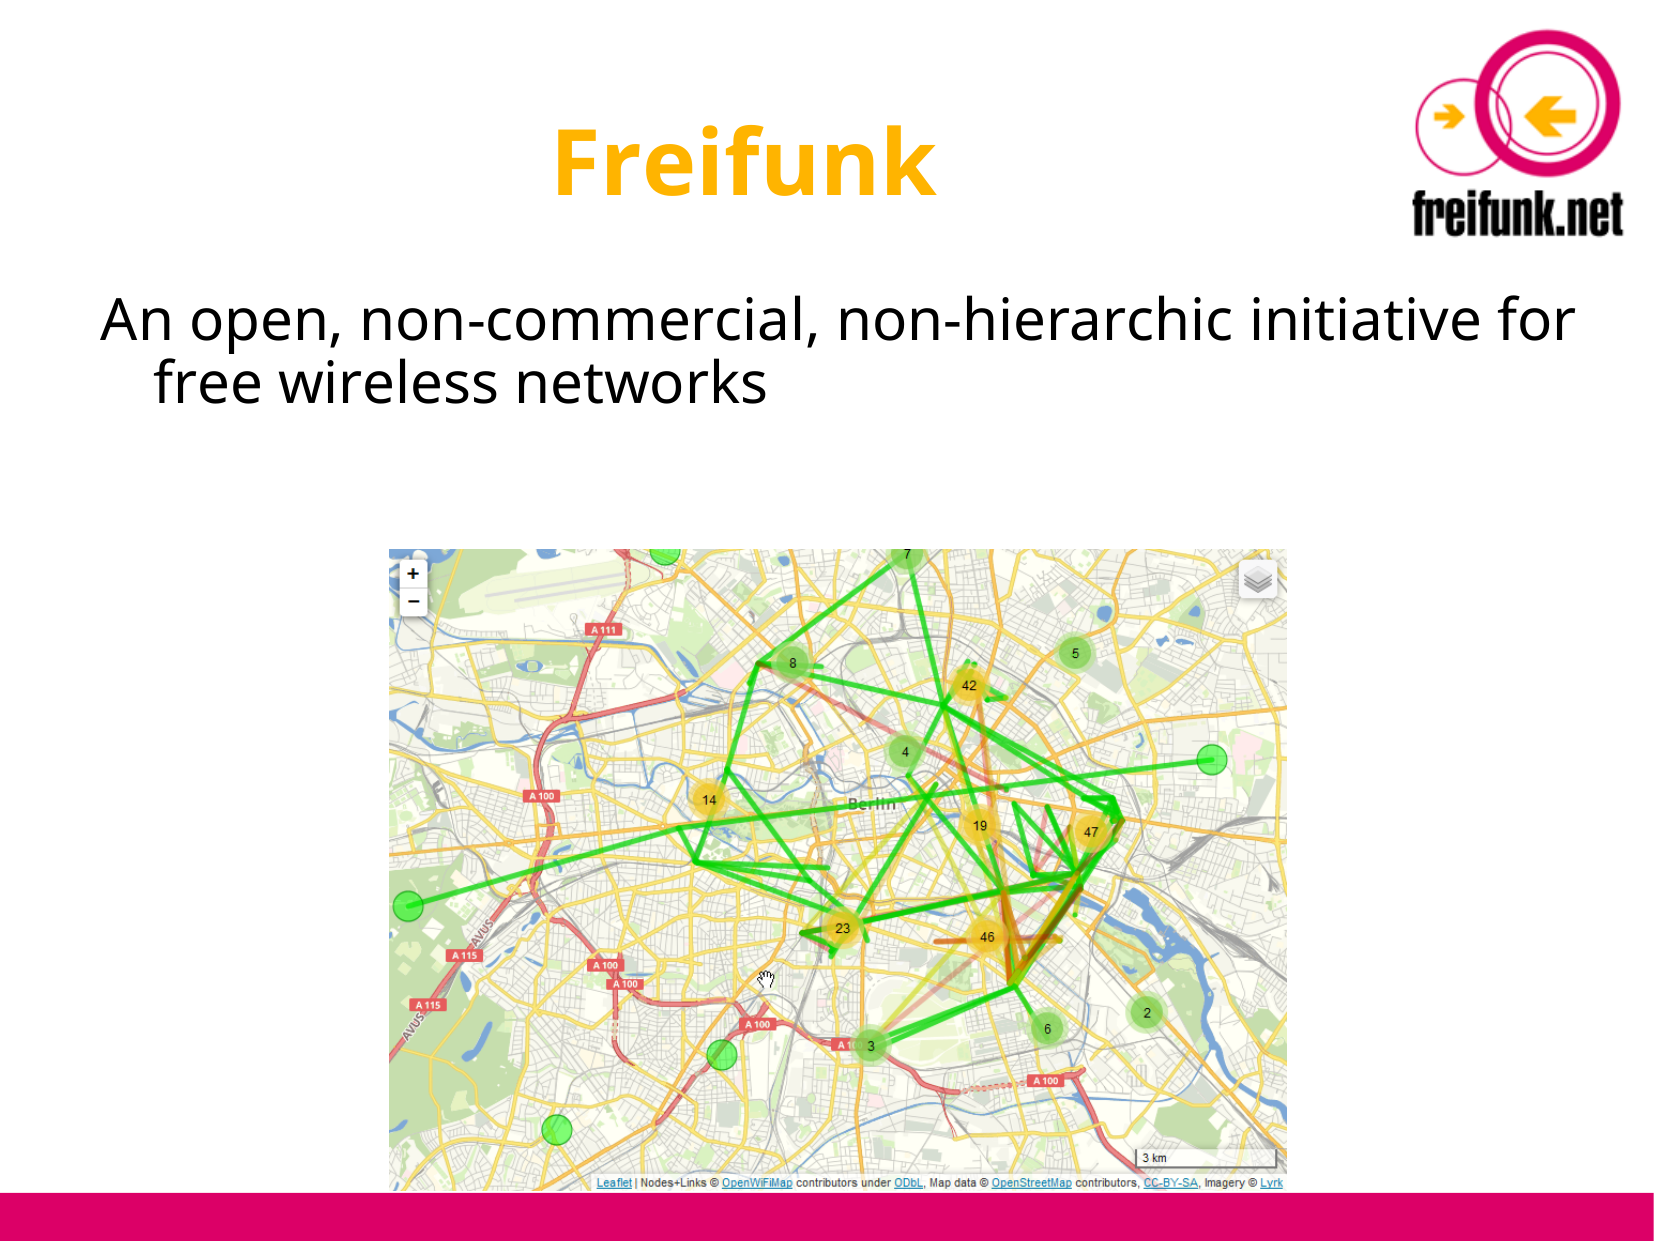

# Freifunk
An open, non-commercial, non-hierarchic initiative for free wireless networks